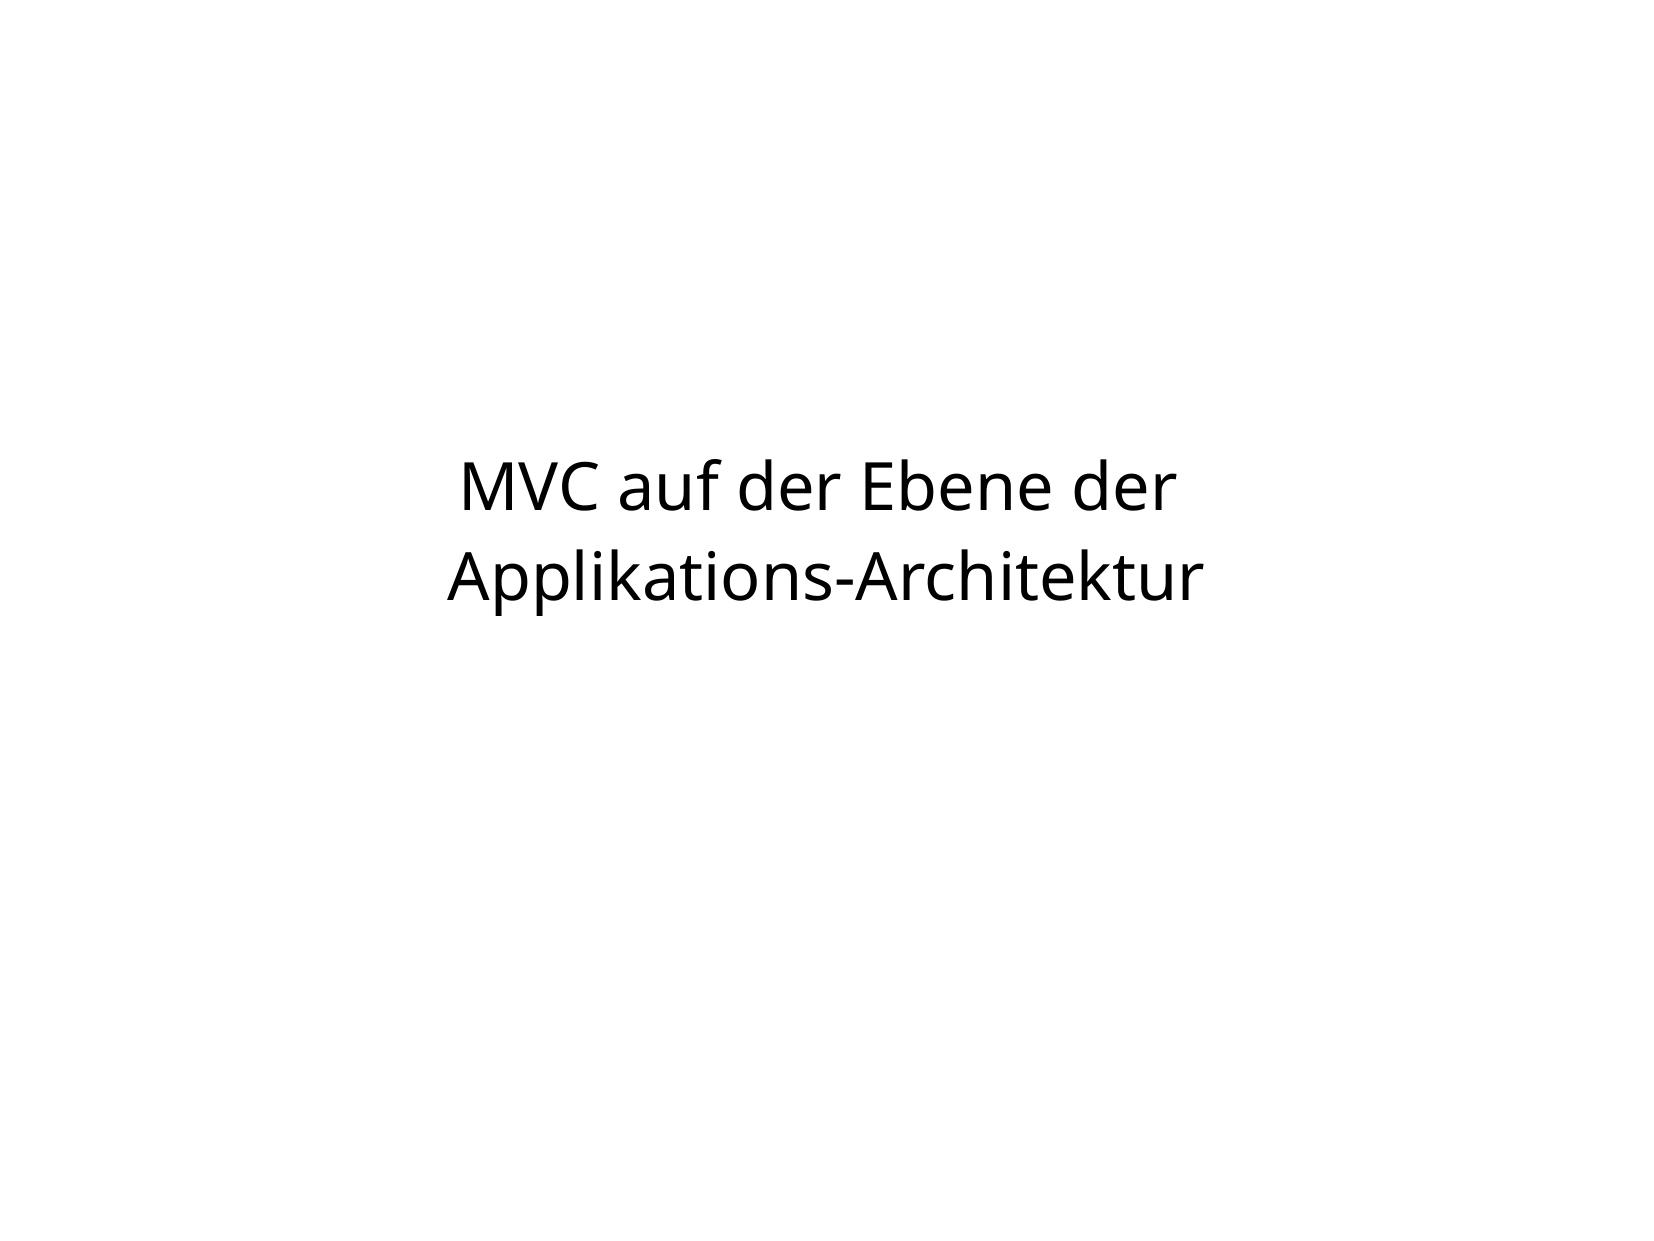

# MVC auf der Ebene der
Applikations-Architektur